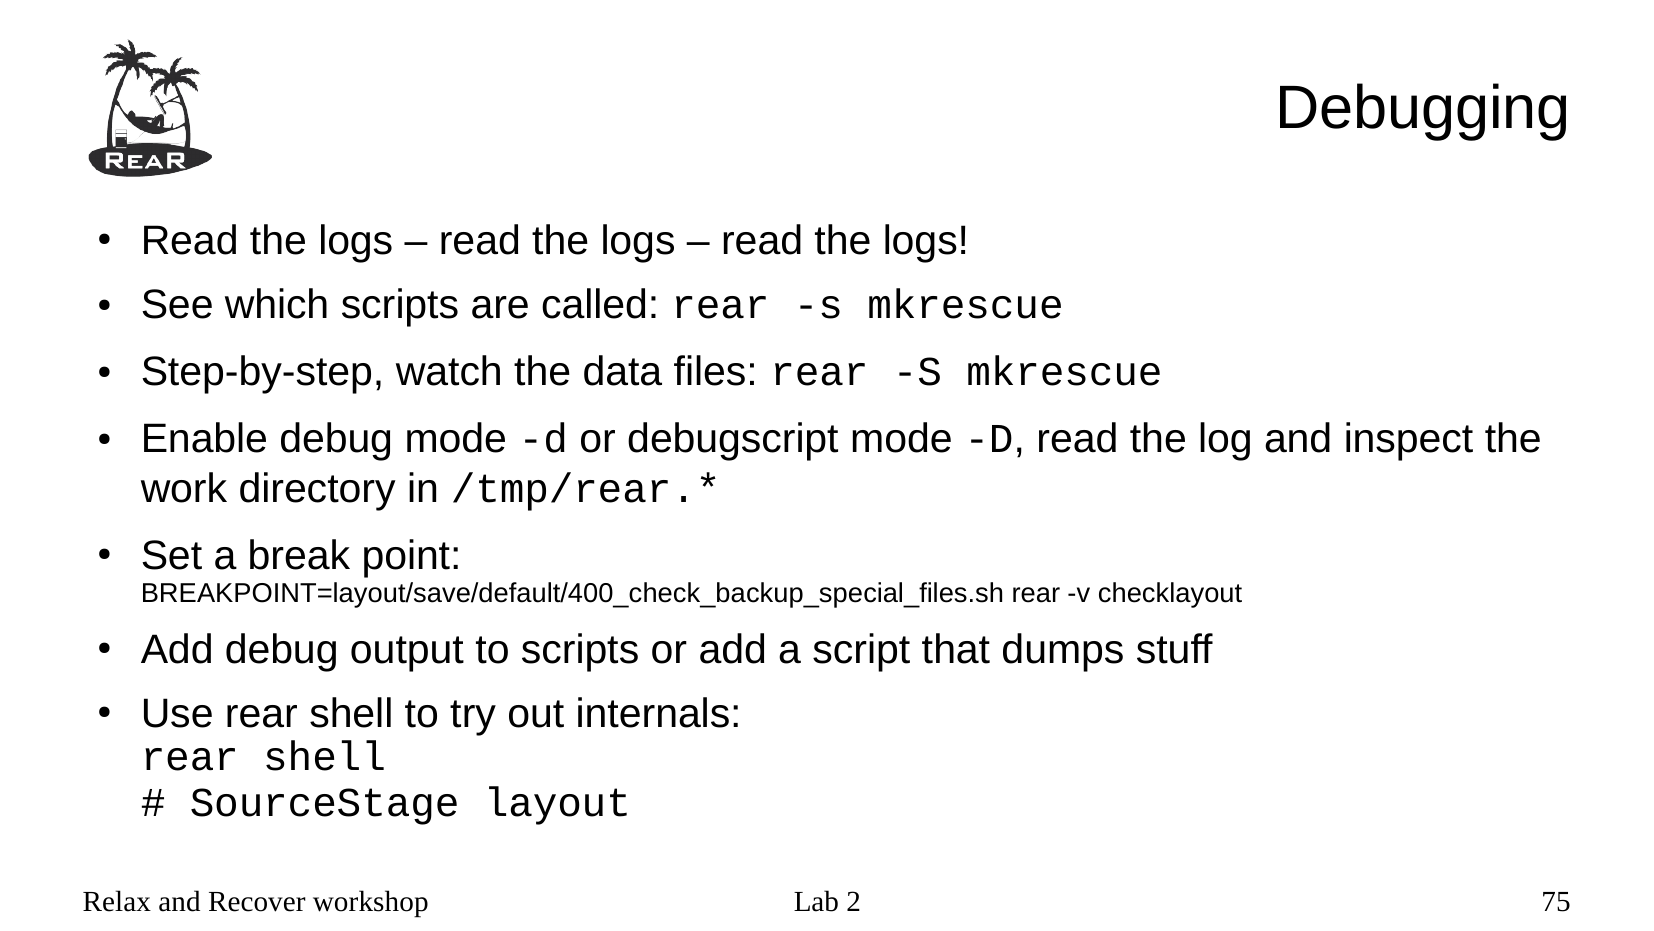

# Debugging
Read the logs – read the logs – read the logs!
See which scripts are called: rear -s mkrescue
Step-by-step, watch the data files: rear -S mkrescue
Enable debug mode -d or debugscript mode -D, read the log and inspect the work directory in /tmp/rear.*
Set a break point:
BREAKPOINT=layout/save/default/400_check_backup_special_files.sh rear -v checklayout
Add debug output to scripts or add a script that dumps stuff
Use rear shell to try out internals:
rear shell
# SourceStage layout
Relax and Recover workshop
Lab 2
75